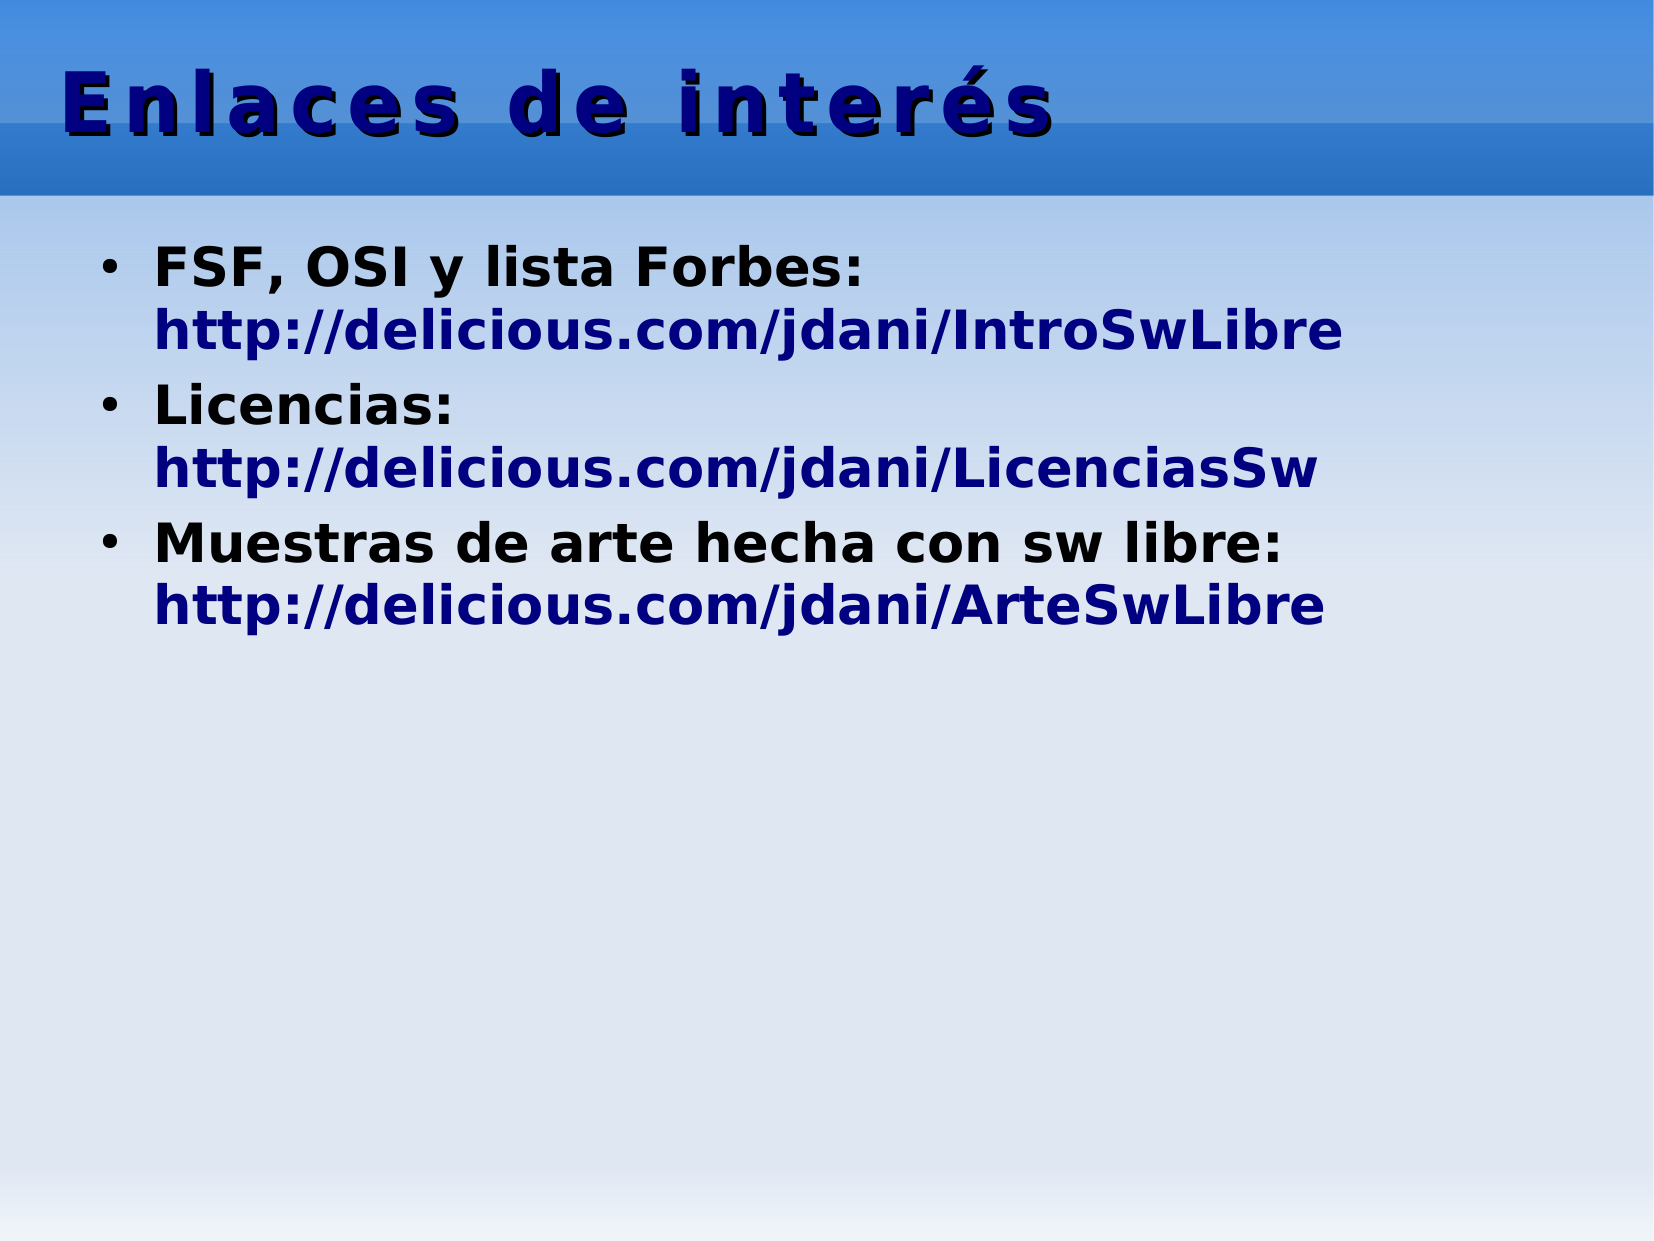

# Enlaces de interés
FSF, OSI y lista Forbes:
http://delicious.com/jdani/IntroSwLibre
Licencias:
http://delicious.com/jdani/LicenciasSw
Muestras de arte hecha con sw libre:
http://delicious.com/jdani/ArteSwLibre